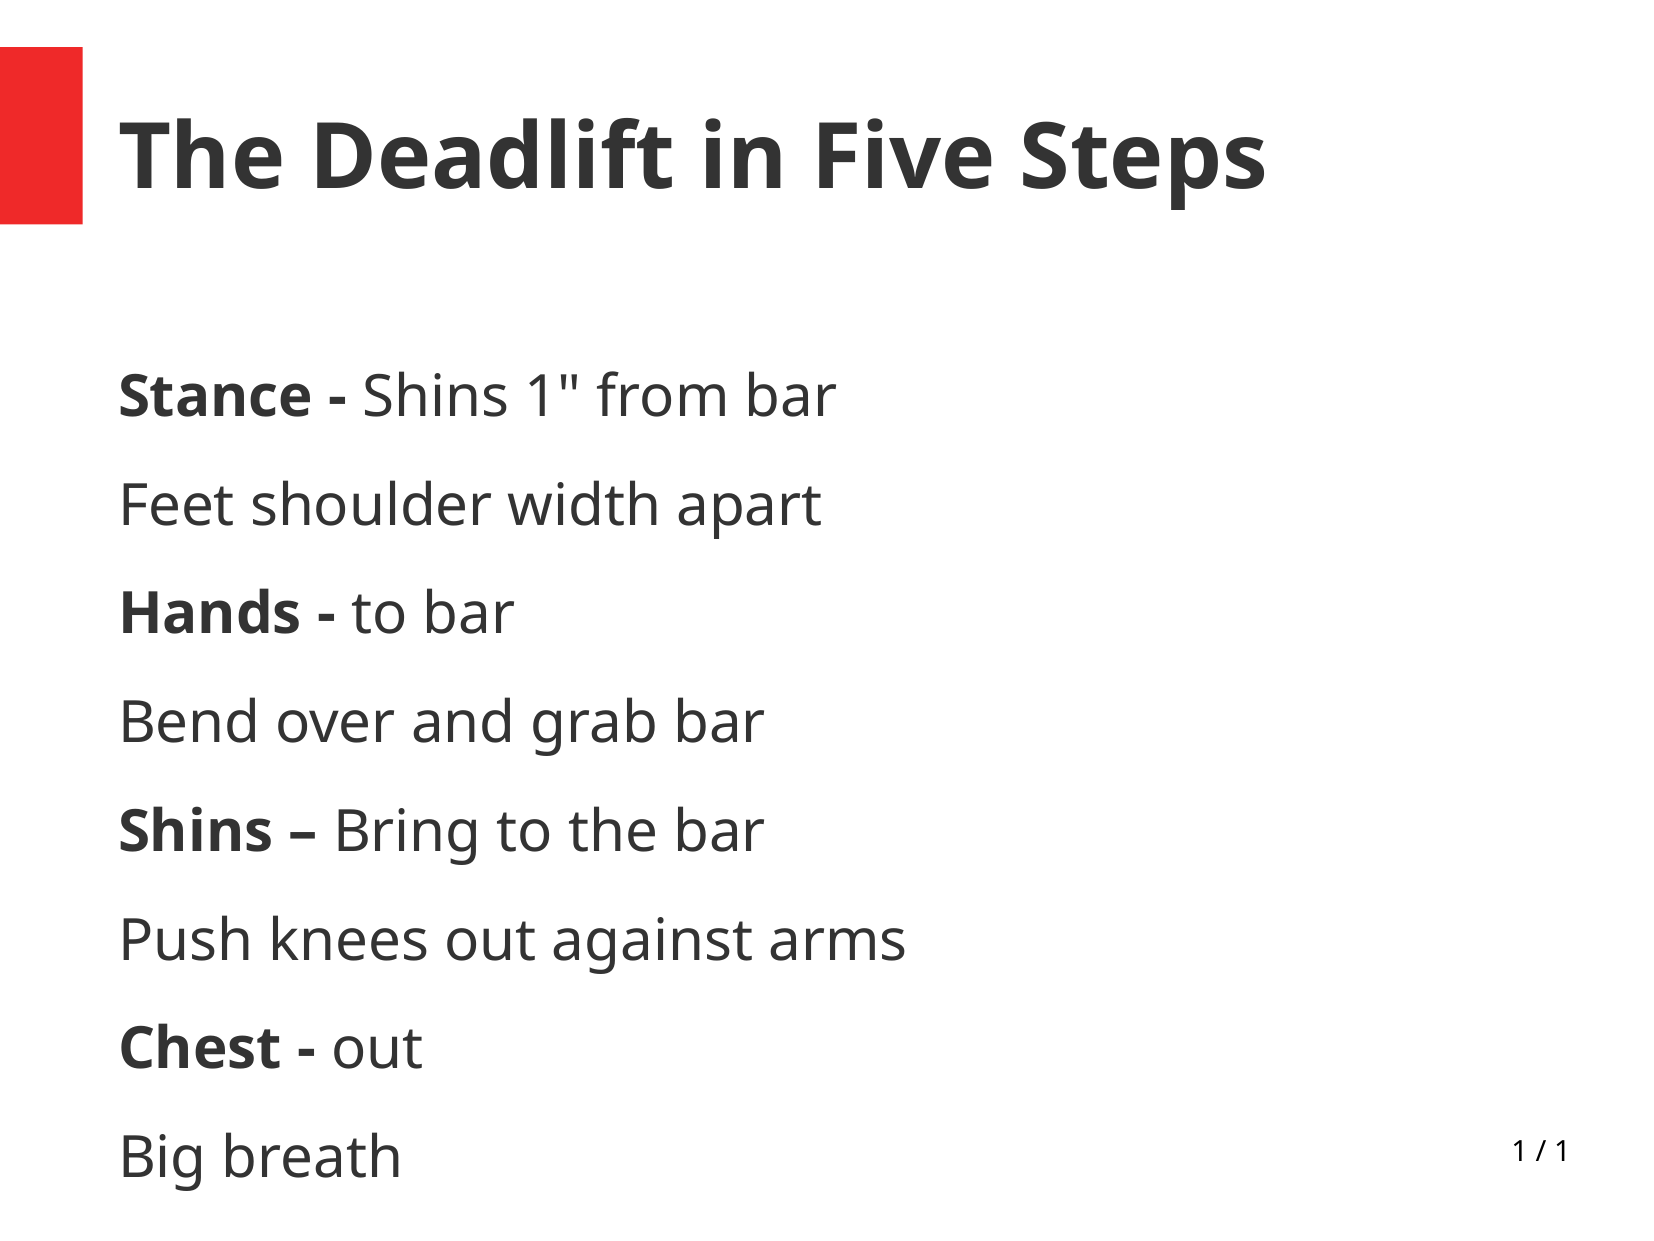

# The Deadlift in Five Steps
Stance - Shins 1" from bar
Feet shoulder width apart
Hands - to bar
Bend over and grab bar
Shins – Bring to the bar
Push knees out against arms
Chest - out
Big breath
Drag - bar up leg
Bend at hips to lower
Exhale Breath after setting down
1